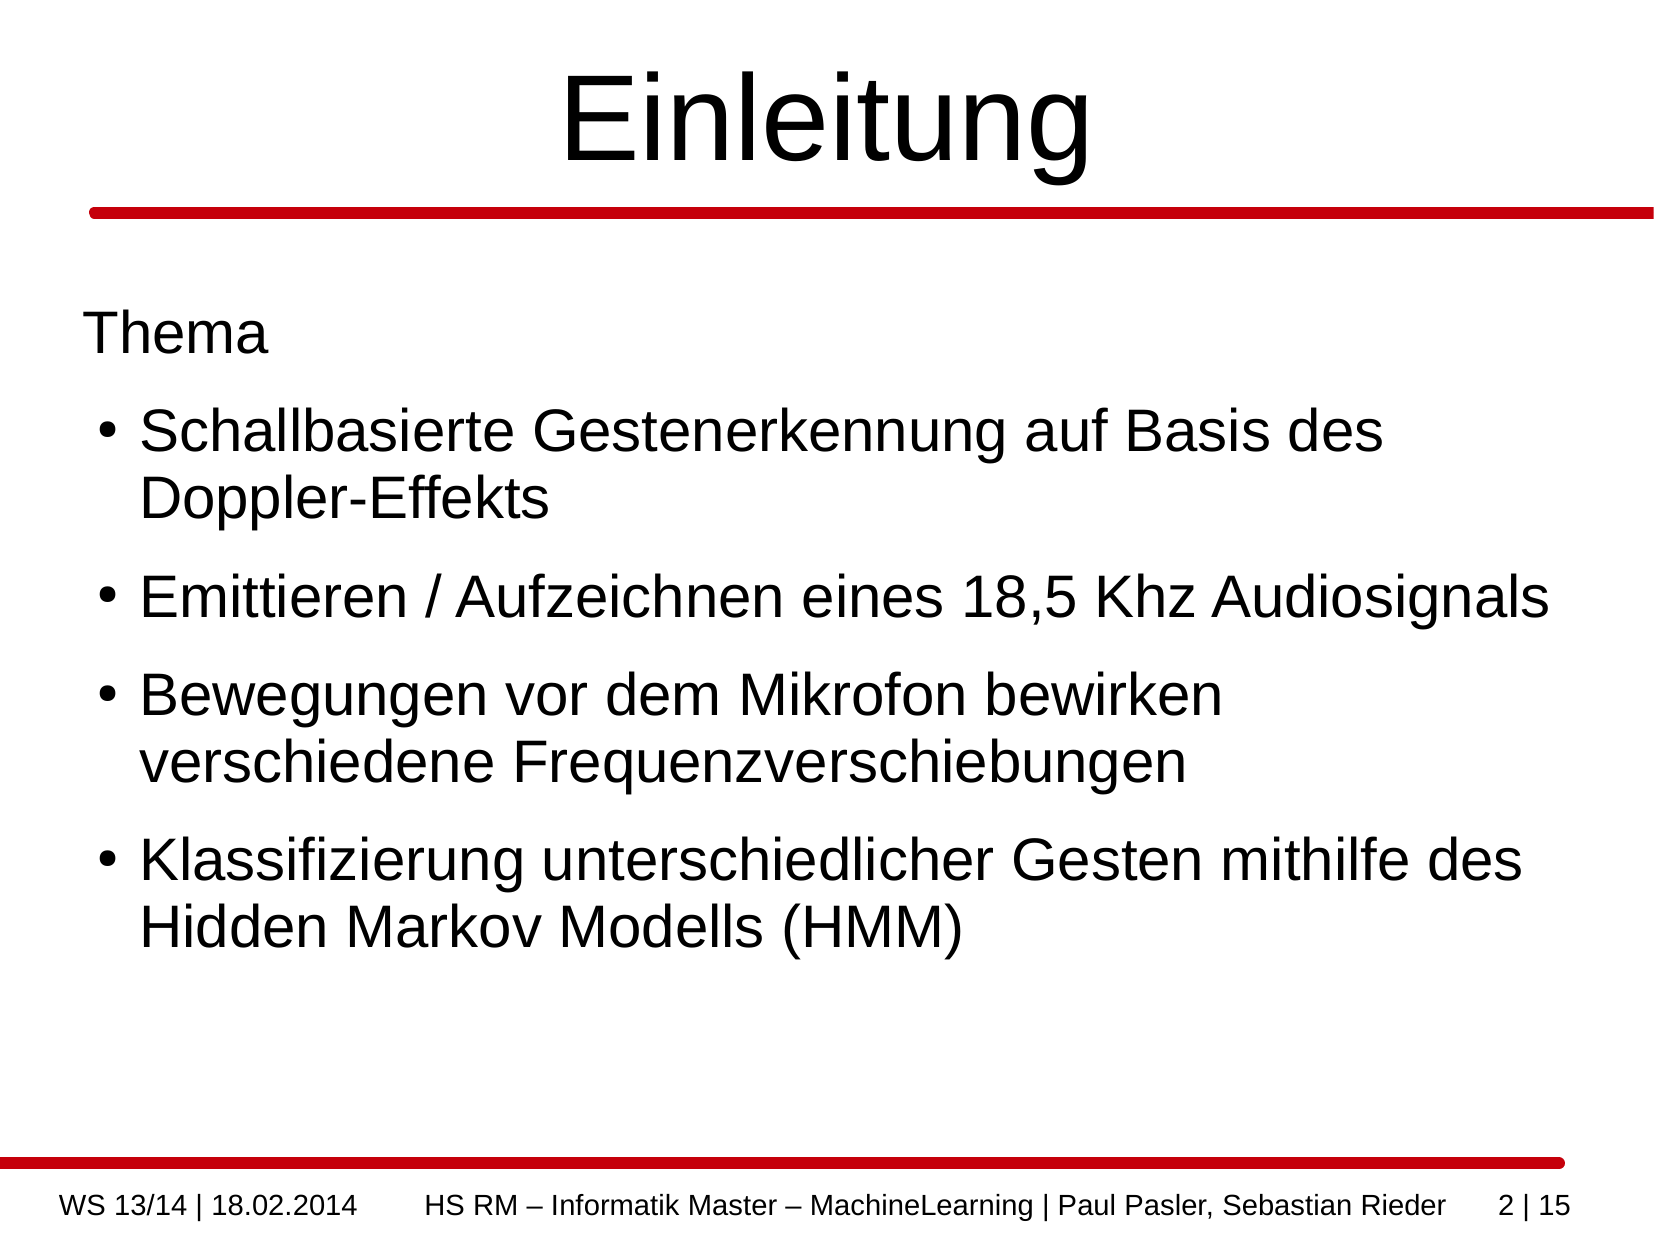

# Einleitung
Thema
Schallbasierte Gestenerkennung auf Basis des Doppler-Effekts
Emittieren / Aufzeichnen eines 18,5 Khz Audiosignals
Bewegungen vor dem Mikrofon bewirken verschiedene Frequenzverschiebungen
Klassifizierung unterschiedlicher Gesten mithilfe des Hidden Markov Modells (HMM)
18.02.2014
2